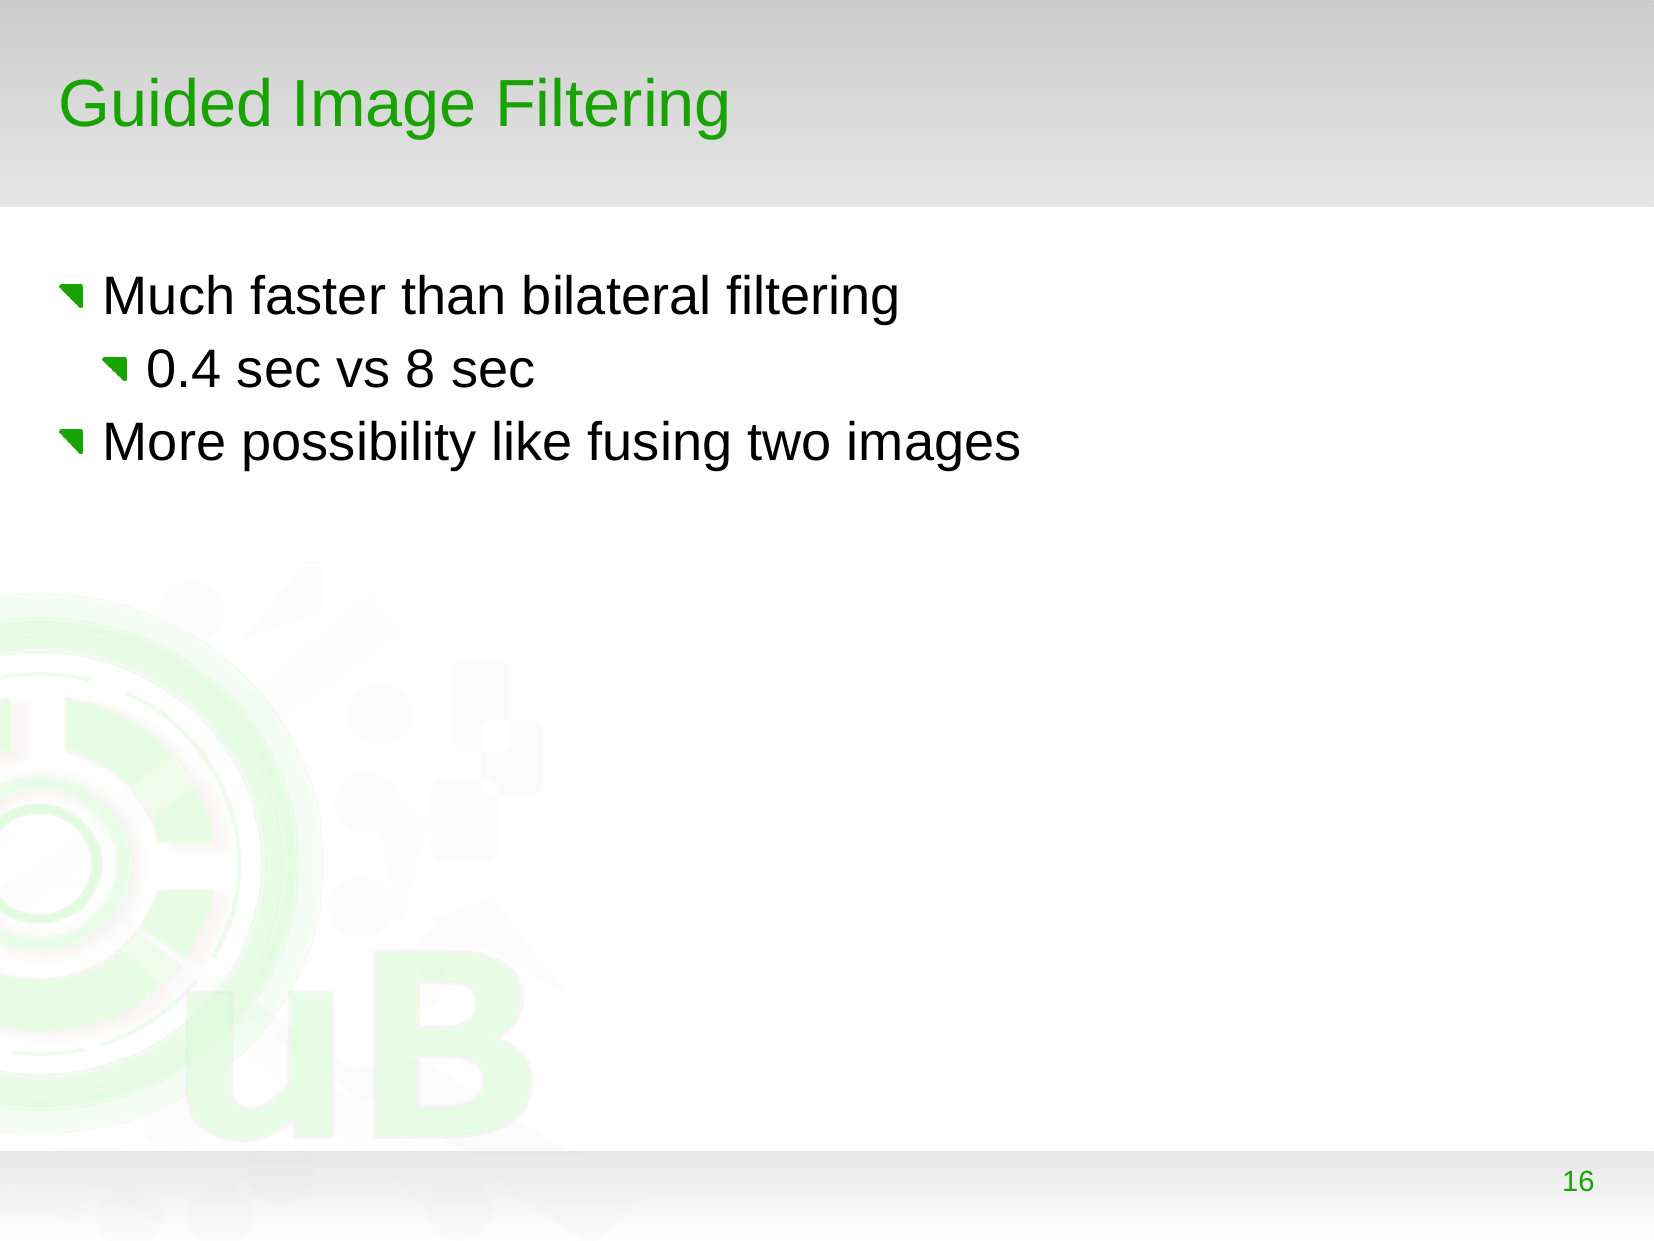

# Guided Image Filtering
Much faster than bilateral filtering
0.4 sec vs 8 sec
More possibility like fusing two images
16